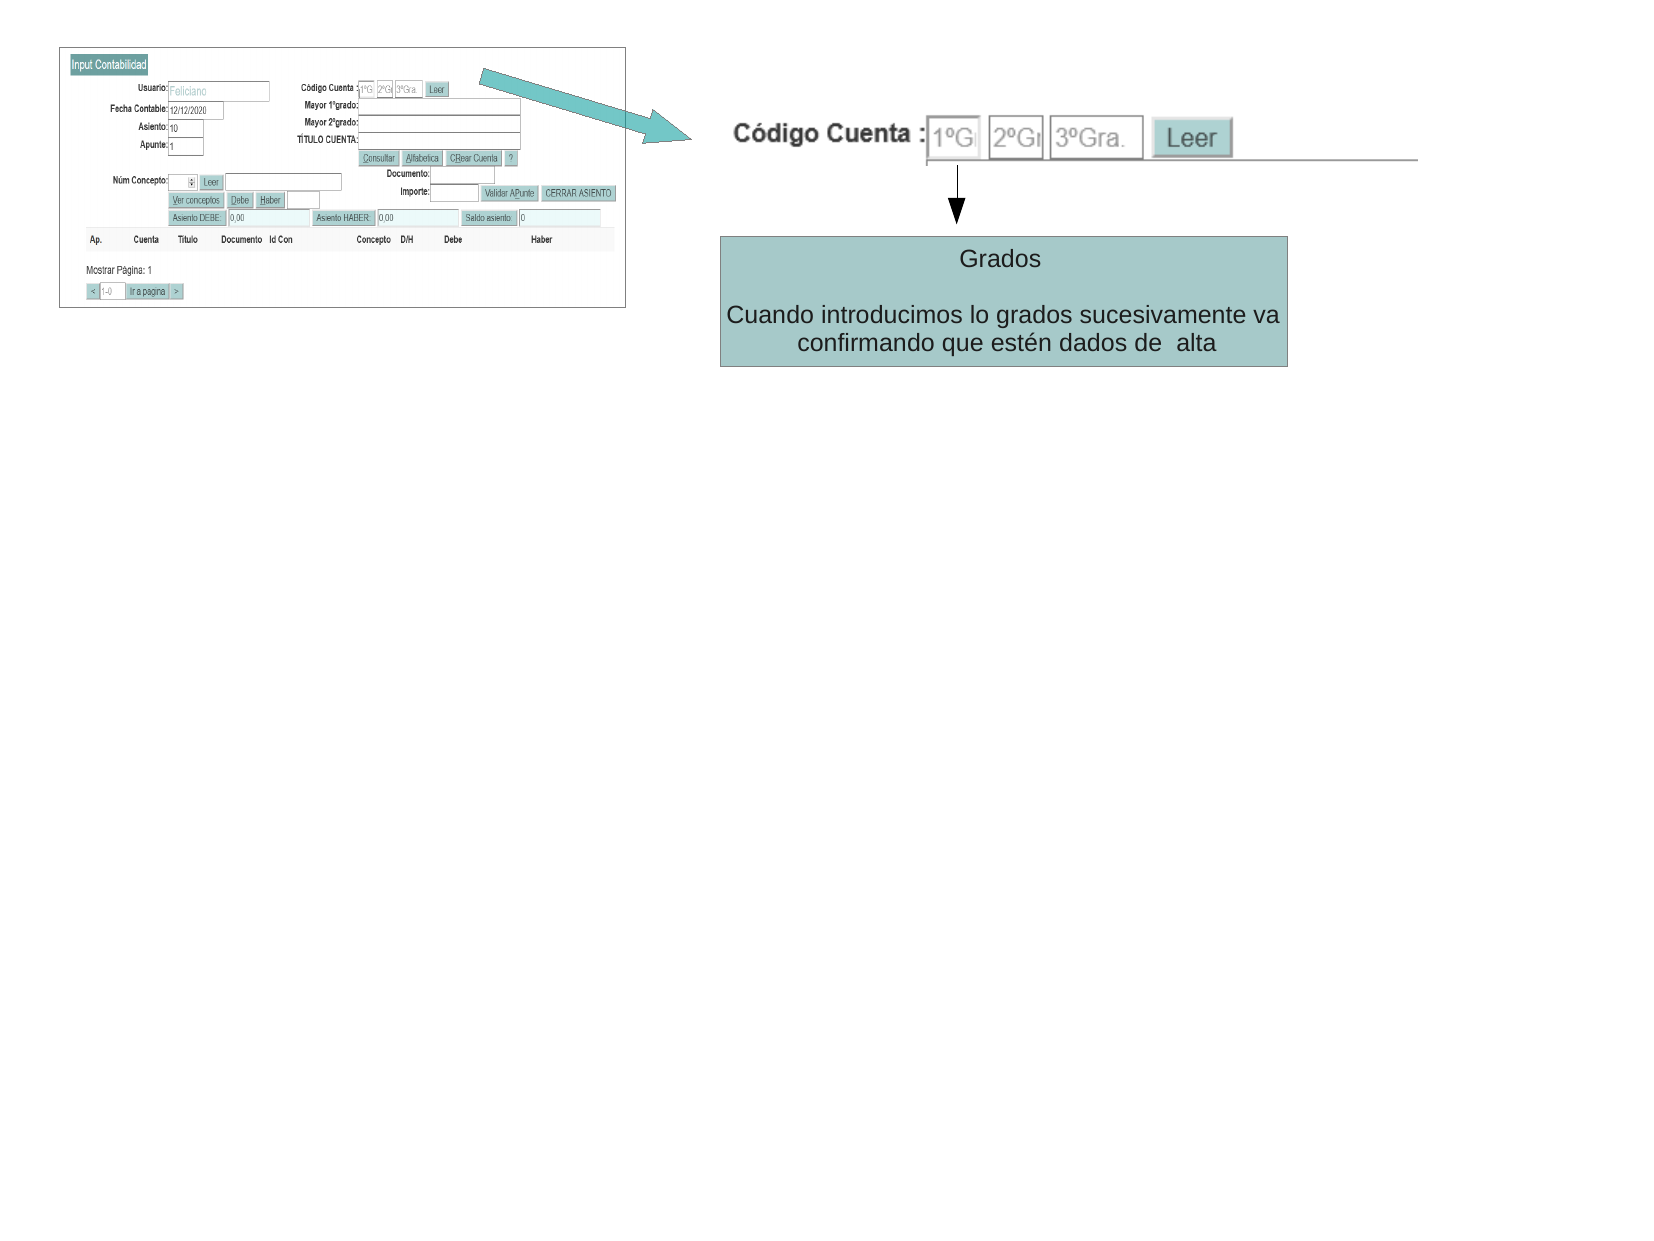

Grados
Cuando introducimos lo grados sucesivamente va
 confirmando que estén dados de alta